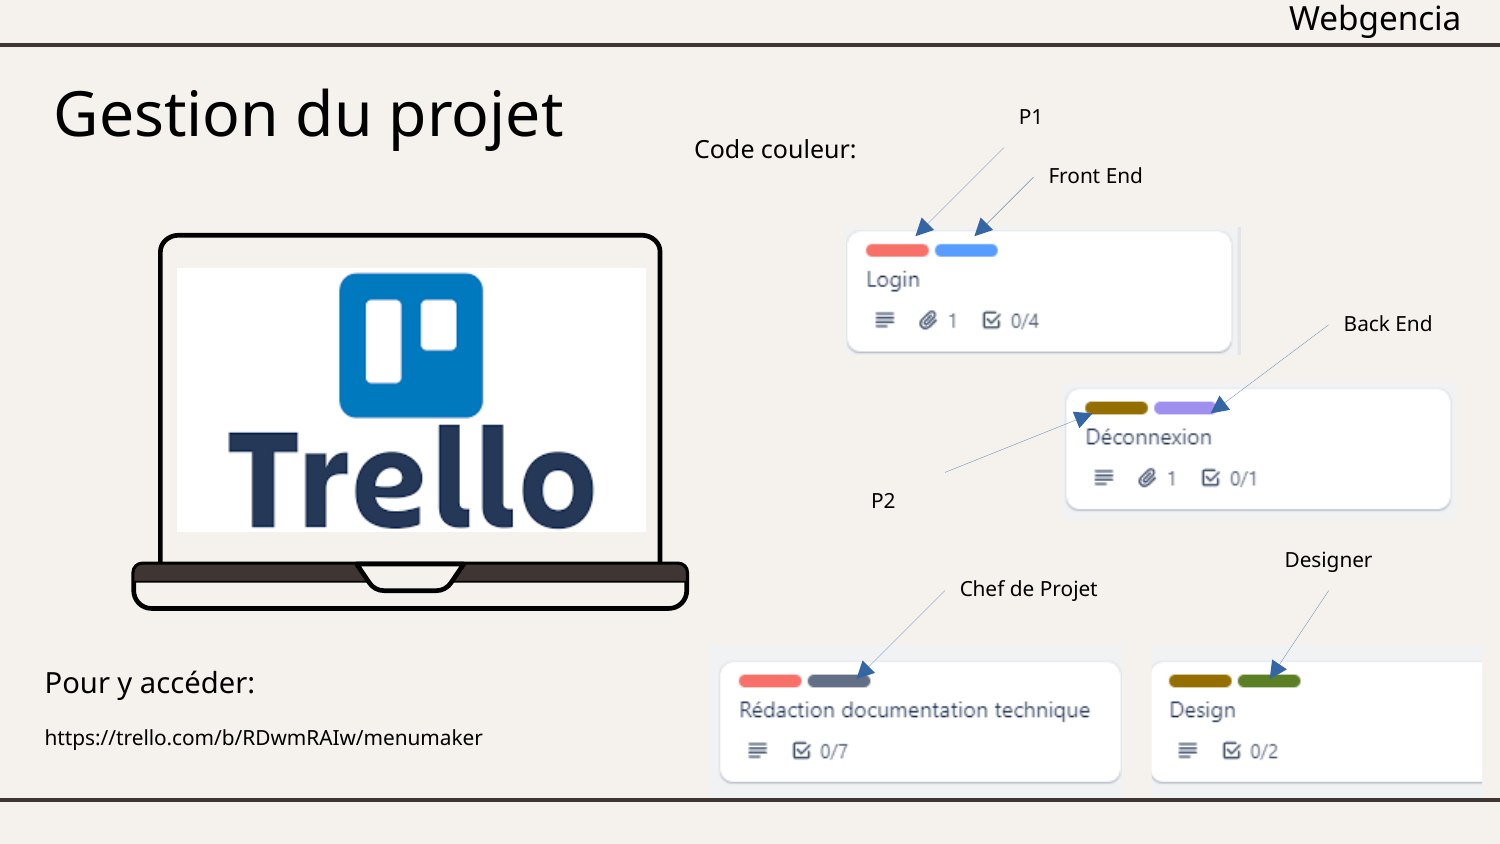

Webgencia
# Gestion du projet
P1
Code couleur:
Front End
Back End
P2
Designer
Chef de Projet
Pour y accéder:
https://trello.com/b/RDwmRAIw/menumaker